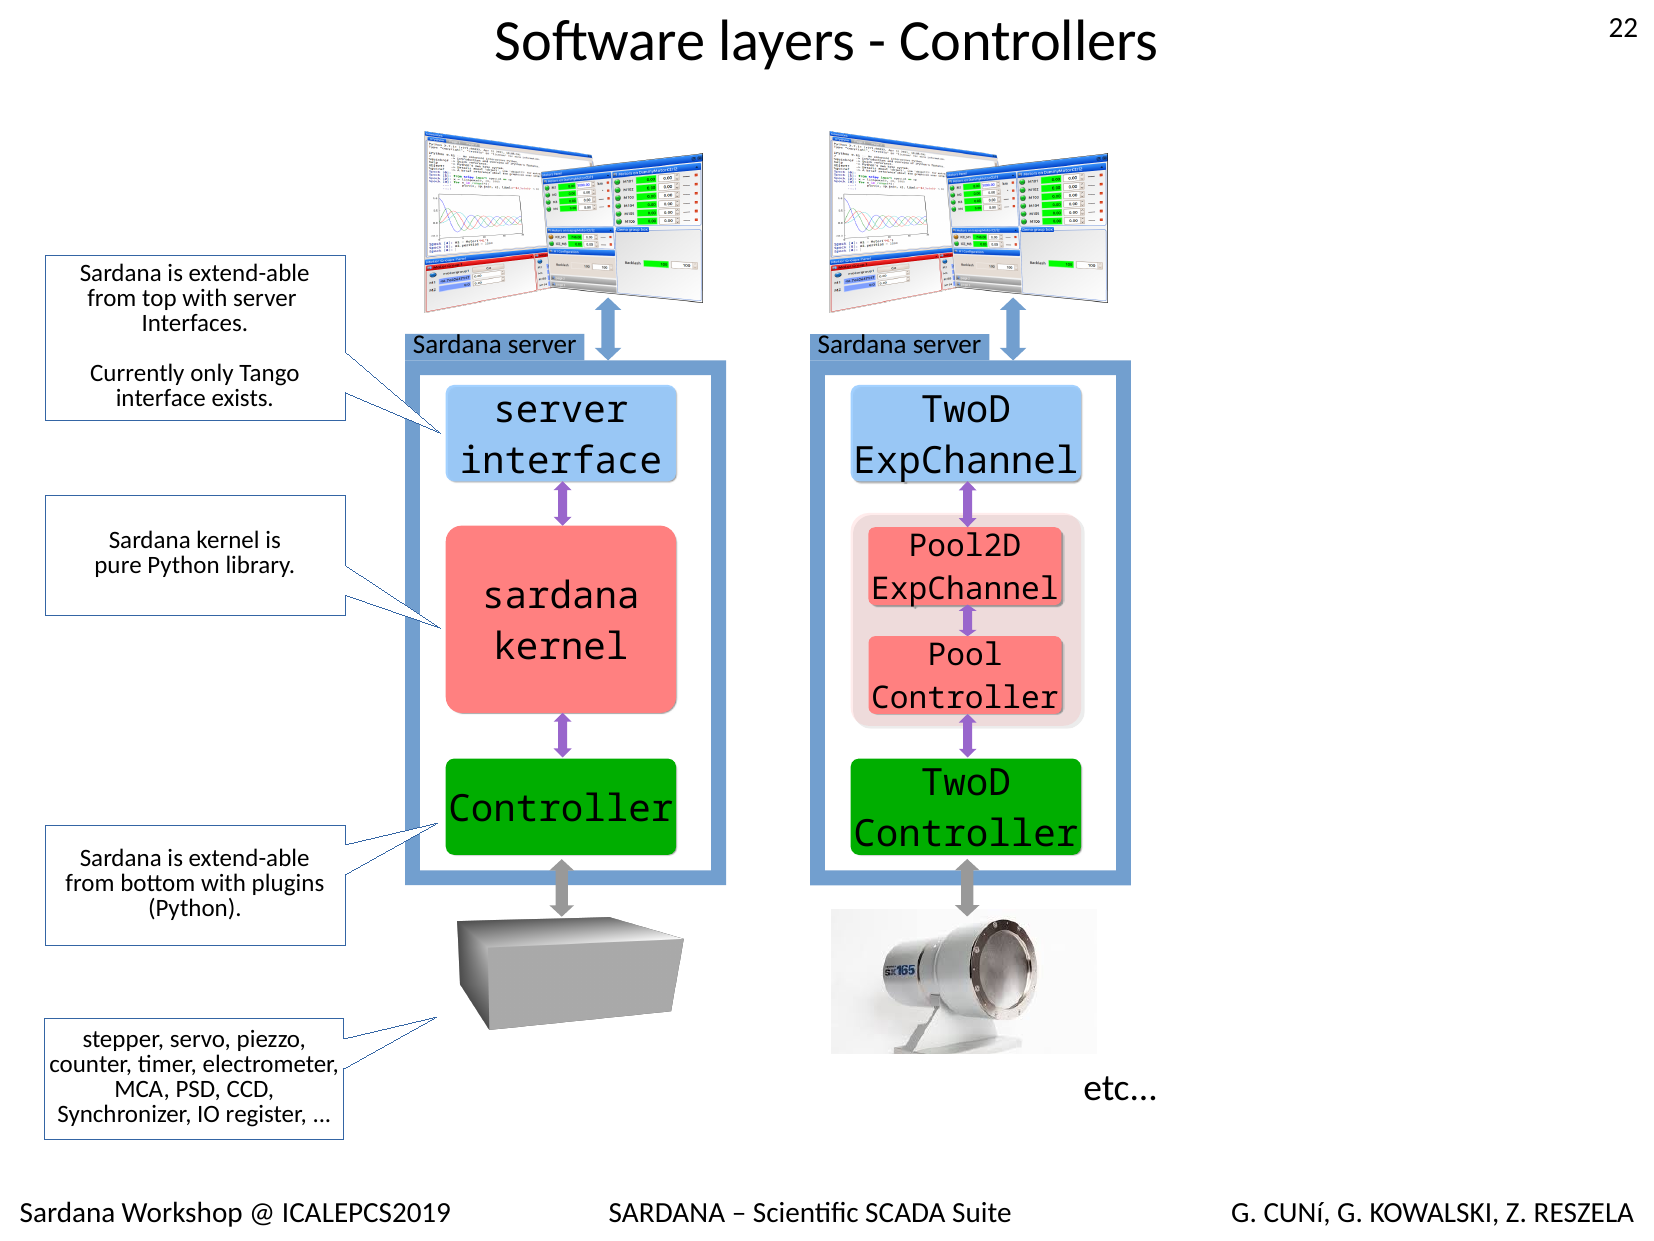

# Software layers - Controllers
22
Sardana is extend-able
from top with server
Interfaces.
Currently only Tango
interface exists.
Sardana server
Sardana server
server
interface
TwoD
ExpChannel
Sardana kernel is
pure Python library.
sardana
kernel
Pool2D
ExpChannel
Pool
Controller
Controller
TwoD
Controller
Sardana is extend-able
from bottom with plugins
(Python).
stepper, servo, piezzo,
counter, timer, electrometer,
MCA, PSD, CCD,
Synchronizer, IO register, ...
etc...